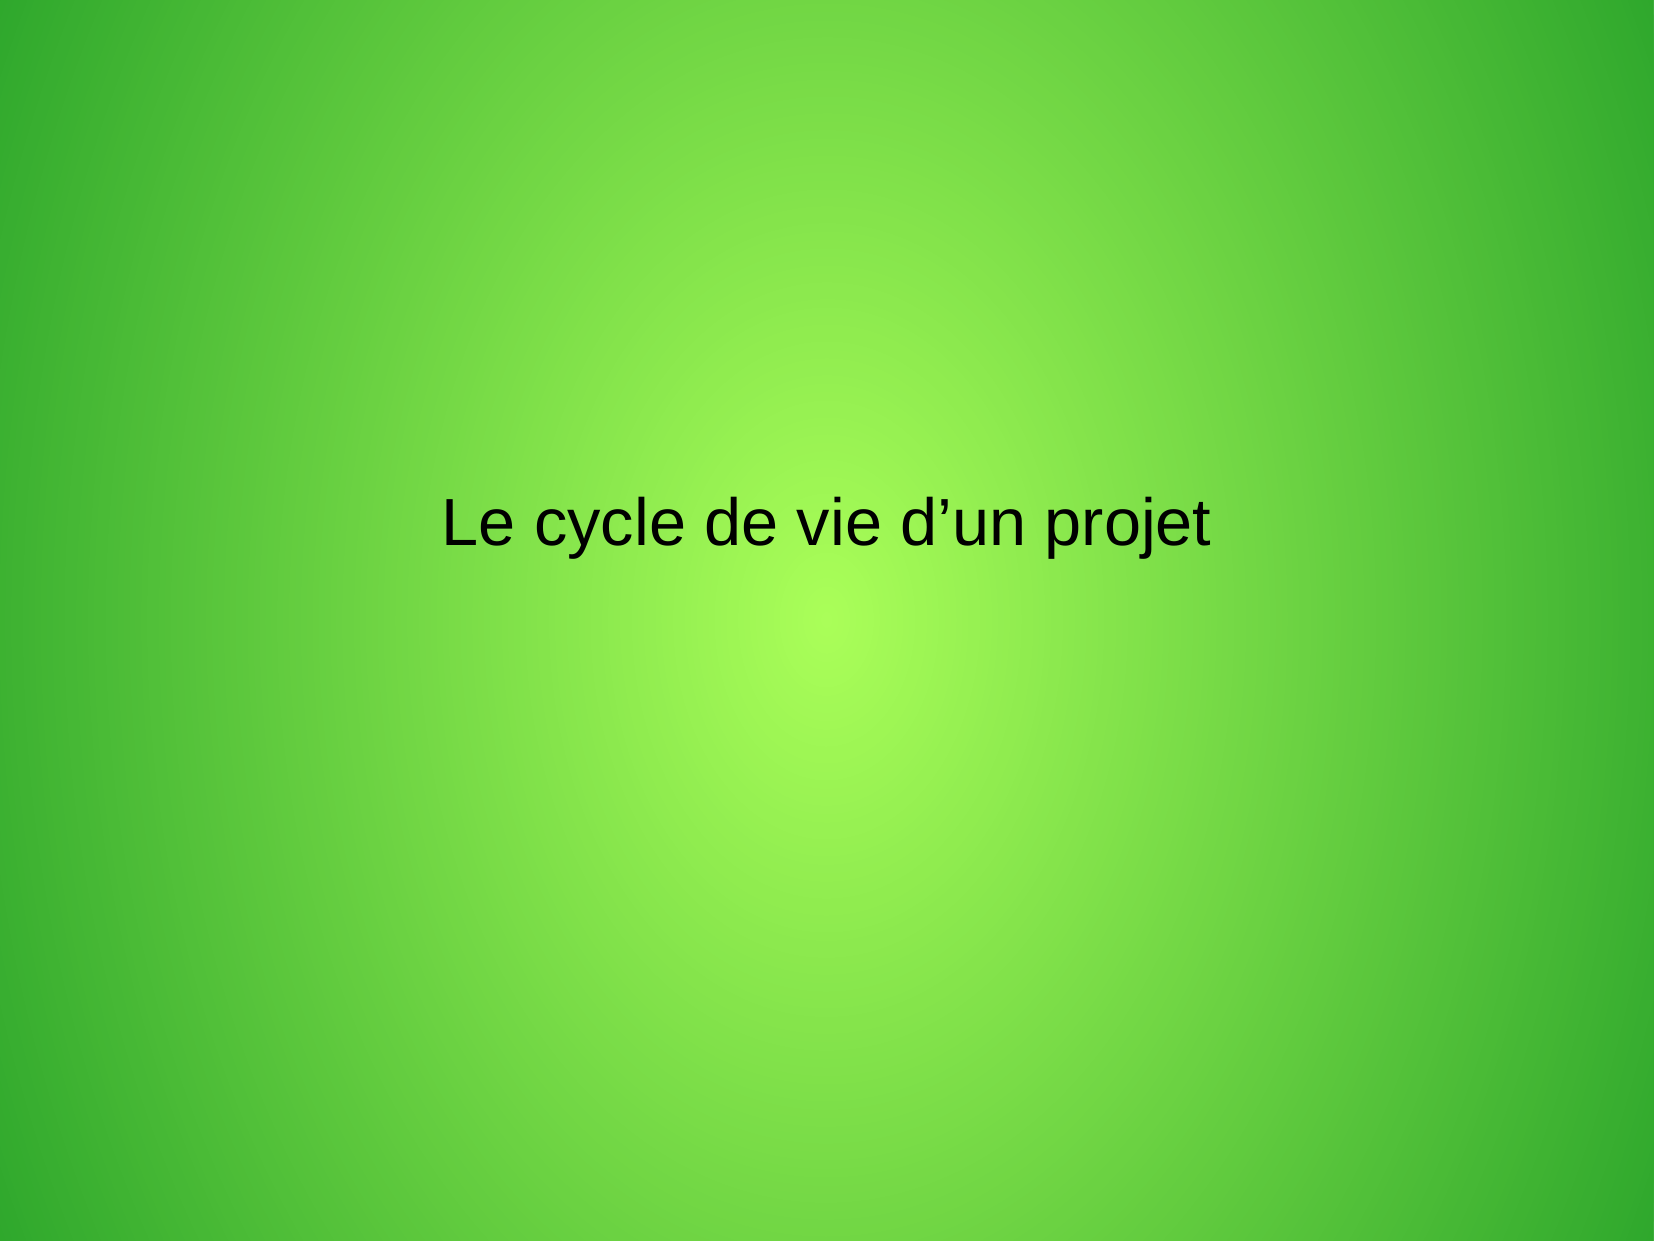

# Le cycle de vie d’un projet